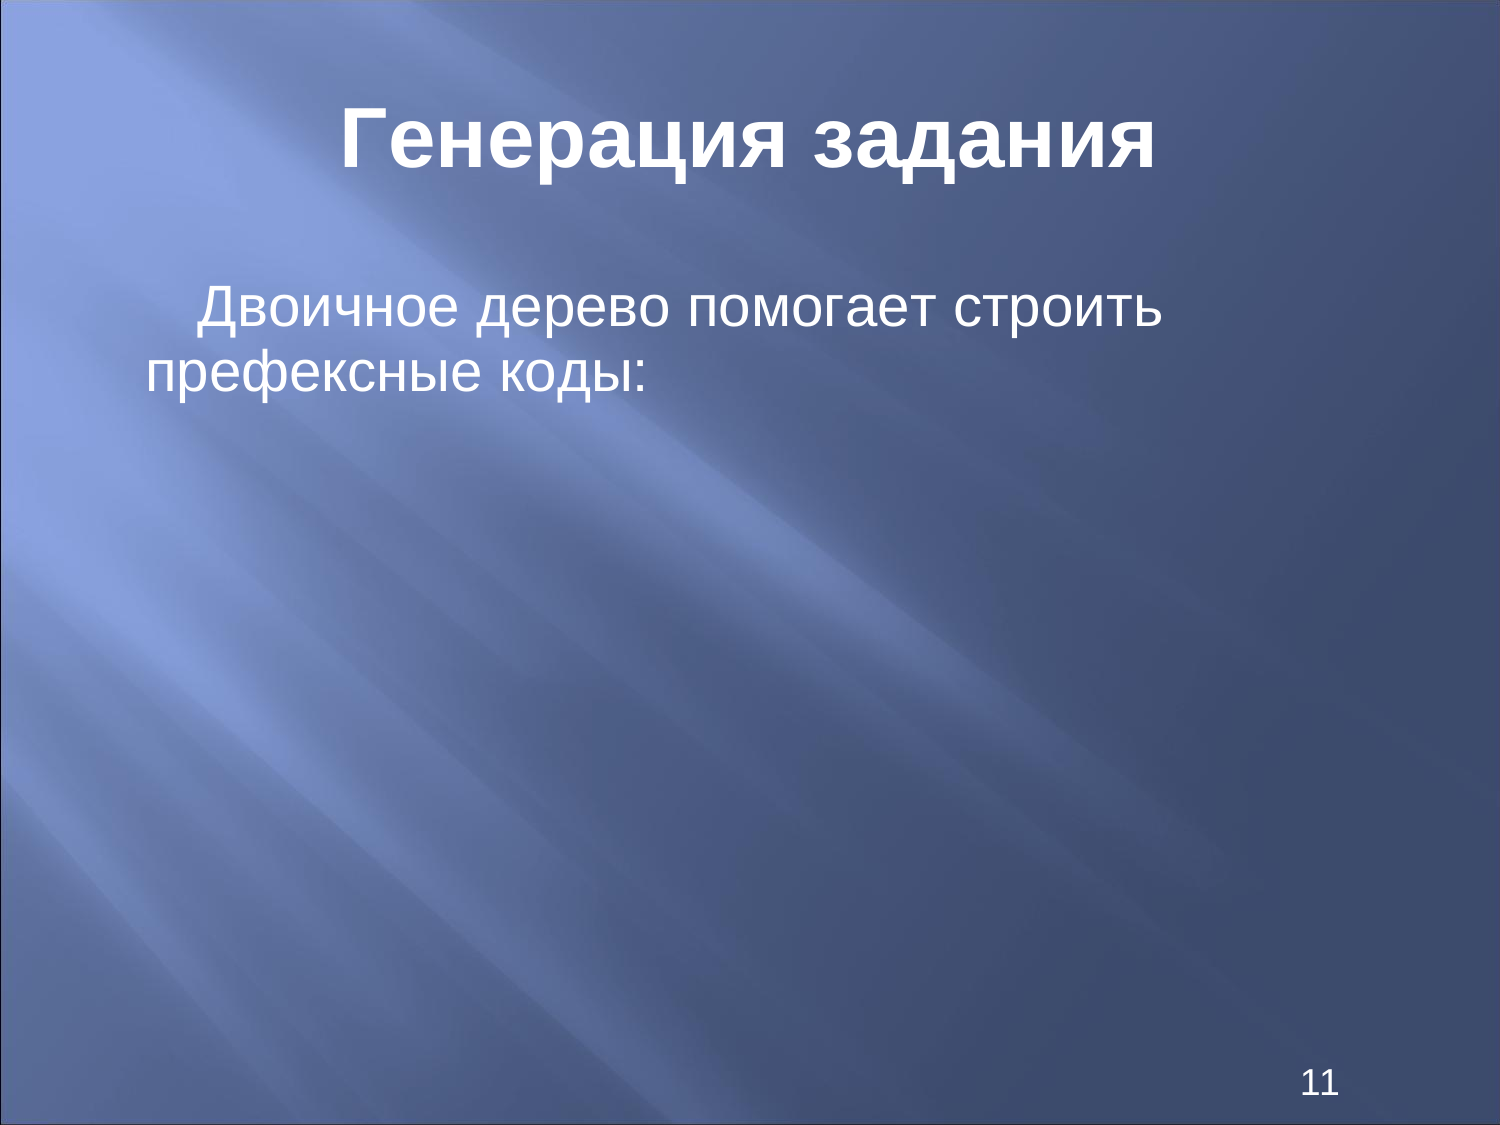

# Генерация задания
Двоичное дерево помогает строить префексные коды:
11